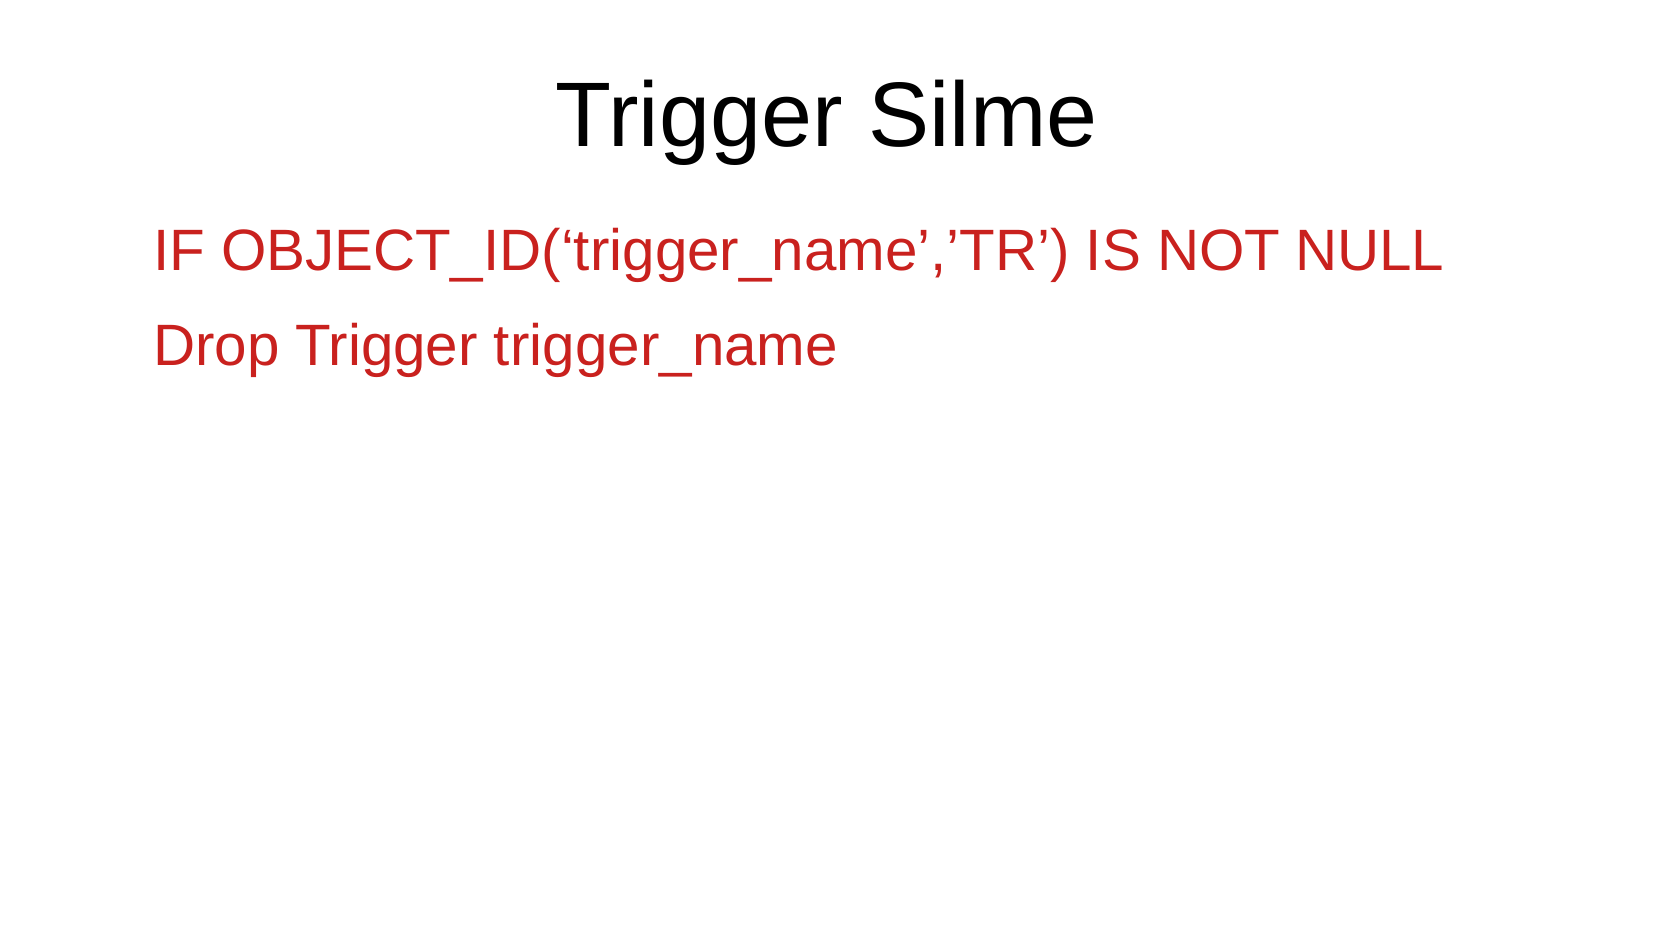

# Trigger Silme
IF OBJECT_ID(‘trigger_name’,’TR’) IS NOT NULL
Drop Trigger trigger_name